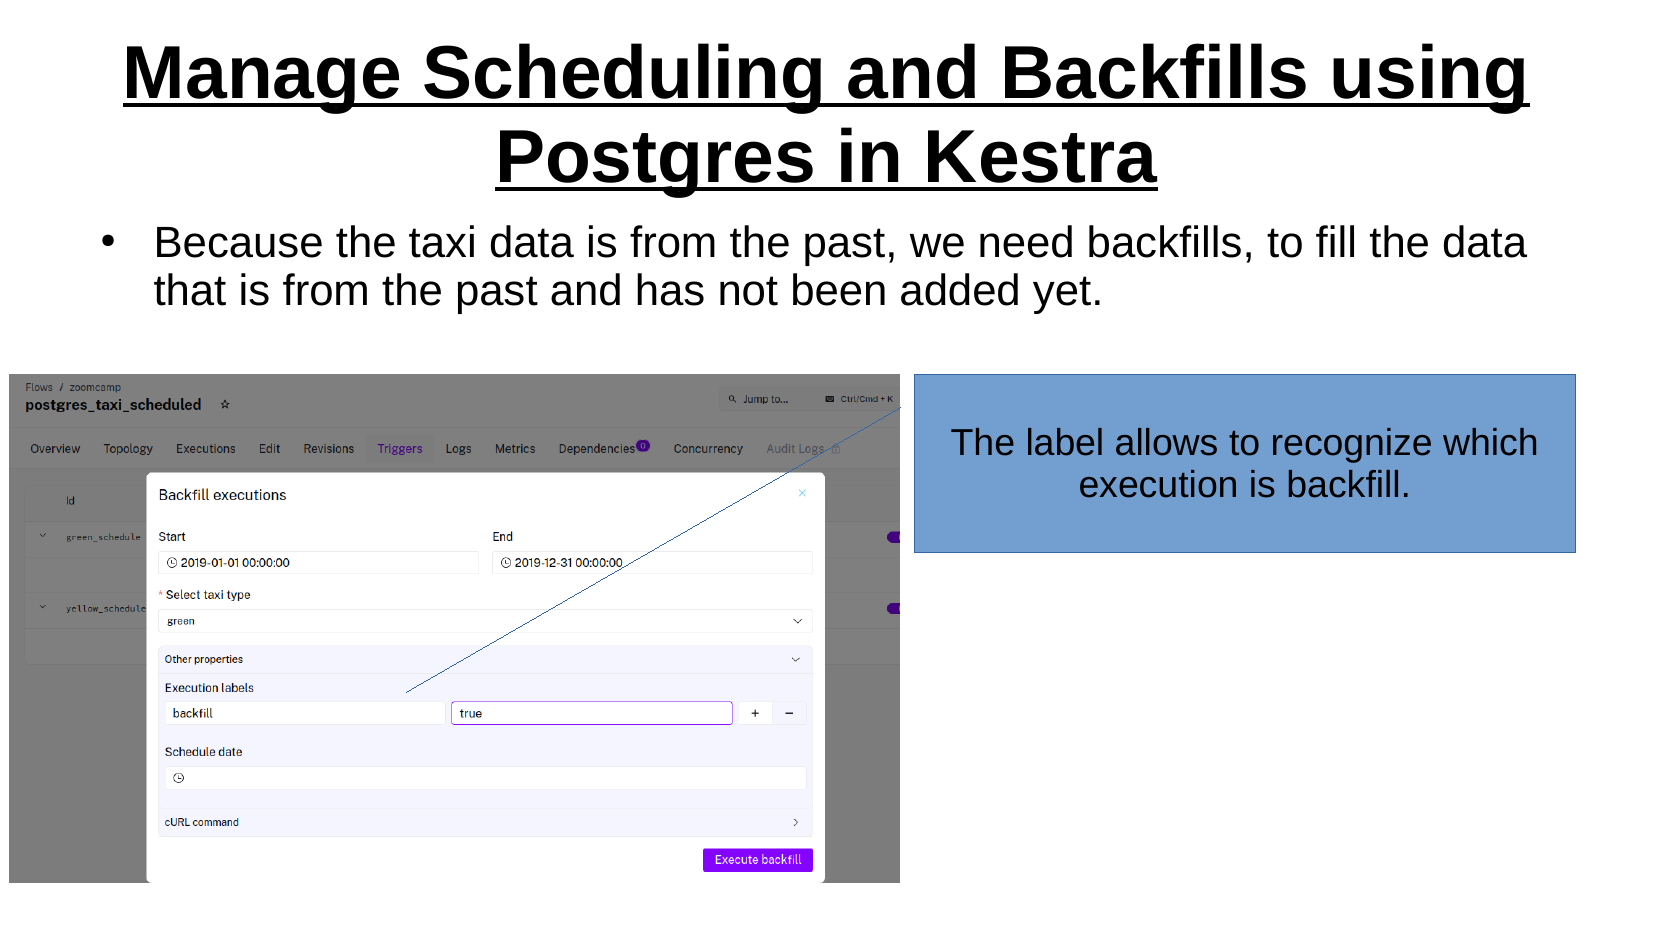

# Manage Scheduling and Backfills using Postgres in Kestra
Because the taxi data is from the past, we need backfills, to fill the data that is from the past and has not been added yet.
The label allows to recognize which execution is backfill.